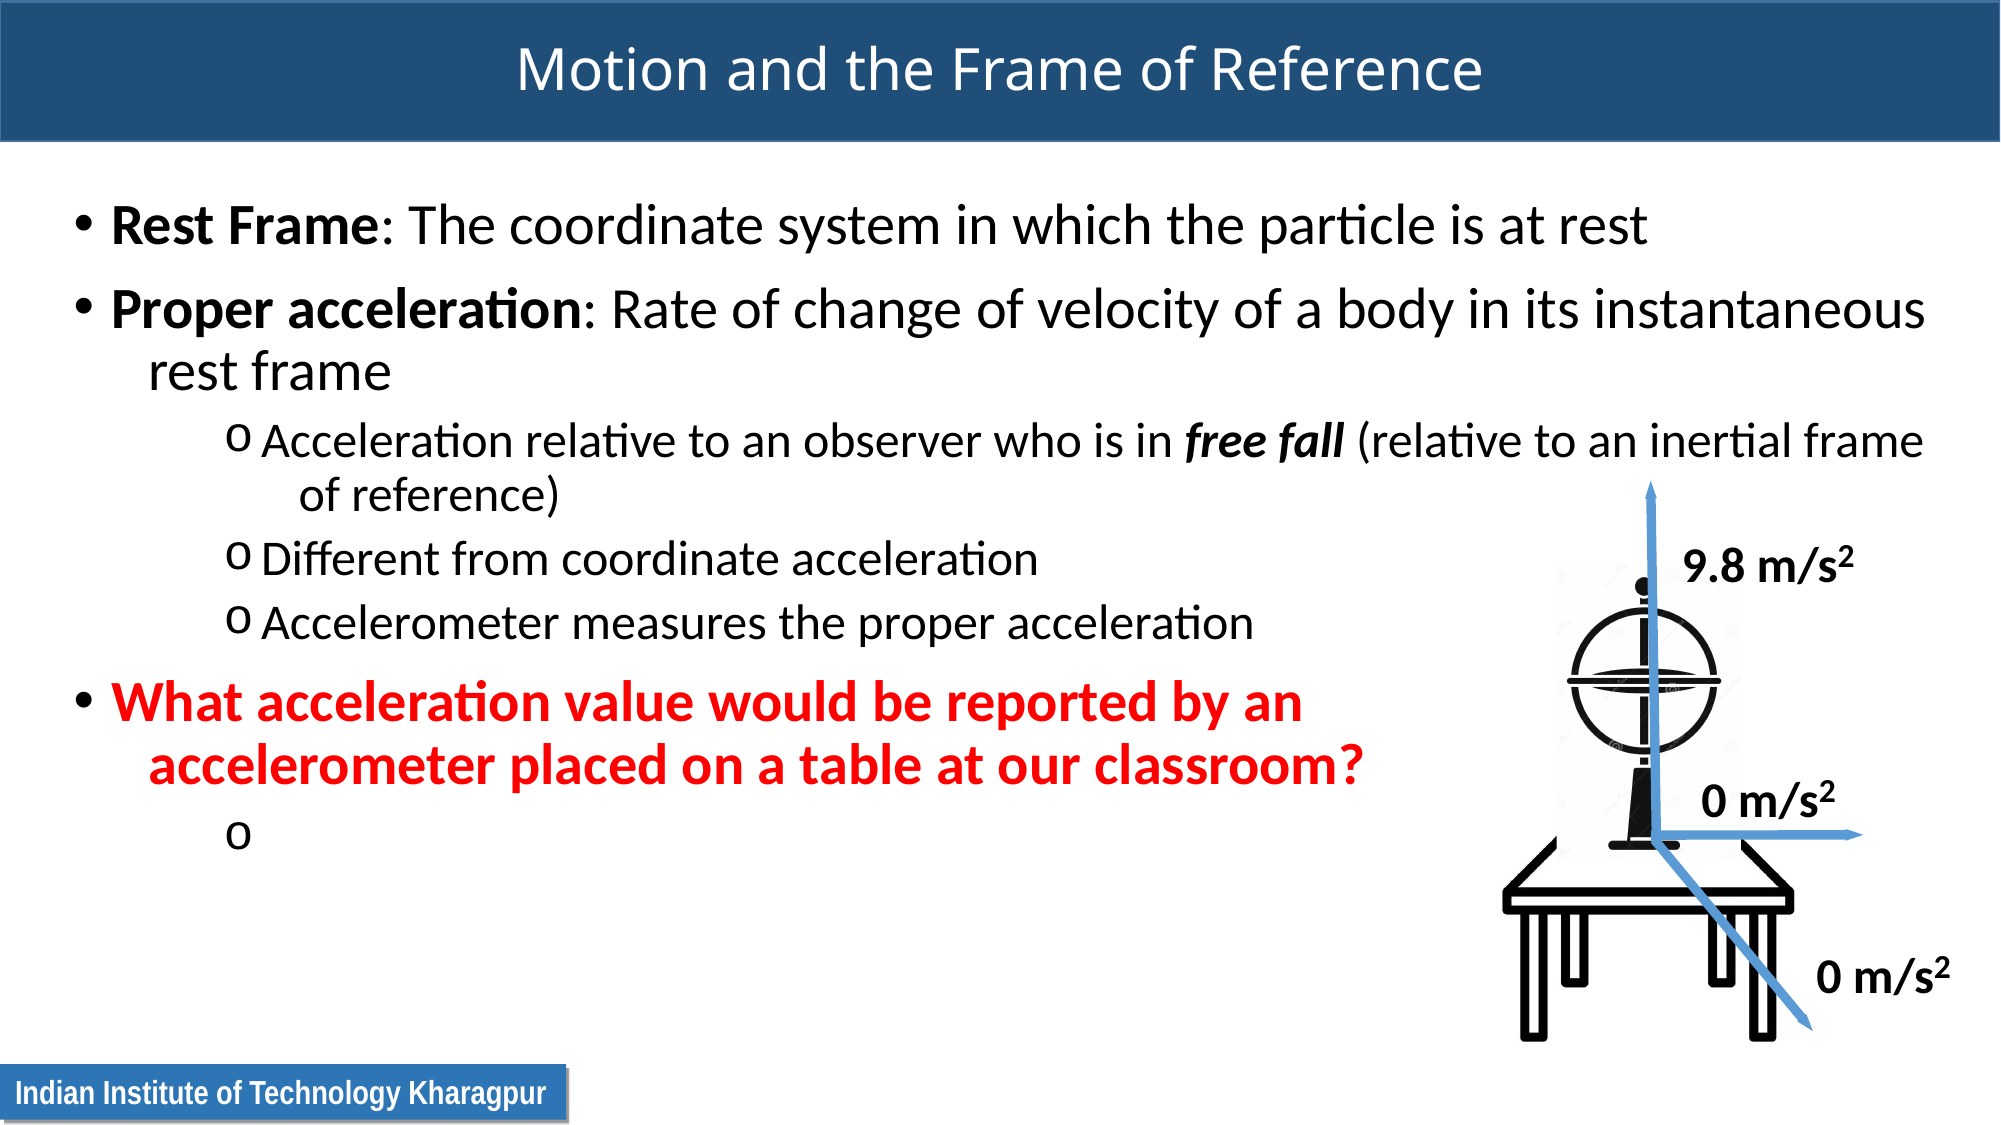

Motion and the Frame of Reference
# Rest Frame: The coordinate system in which the particle is at rest
Proper acceleration: Rate of change of velocity of a body in its instantaneous rest frame
Acceleration relative to an observer who is in free fall (relative to an inertial frame of reference)
Different from coordinate acceleration
Accelerometer measures the proper acceleration
What acceleration value would be reported by an 
accelerometer placed on a table at our classroom?
9.8 m/s2
0 m/s2
0 m/s2